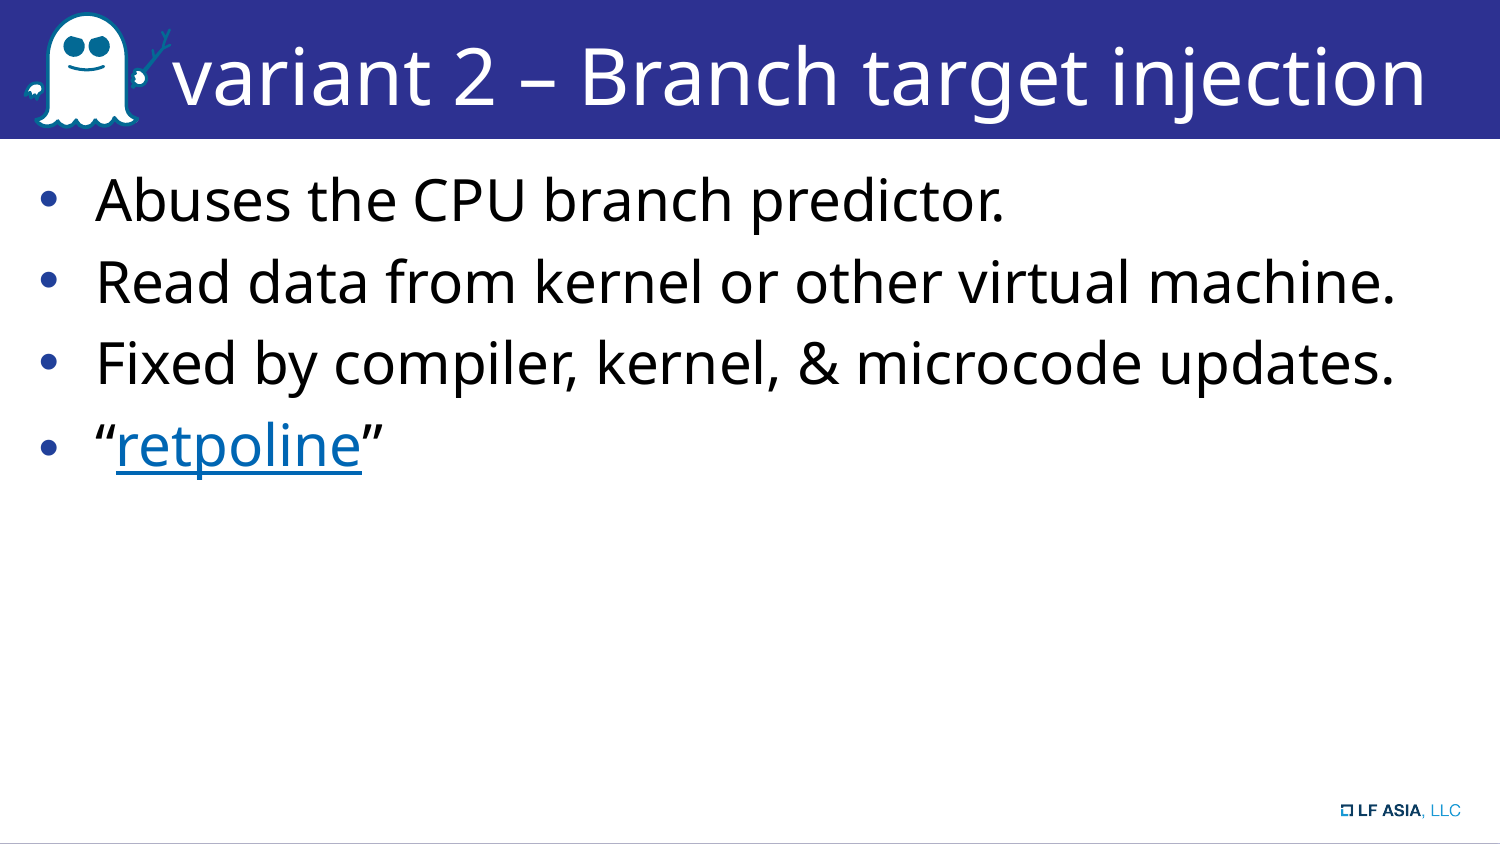

# variant 2 – Branch target injection
Abuses the CPU branch predictor.
Read data from kernel or other virtual machine.
Fixed by compiler, kernel, & microcode updates.
“retpoline”